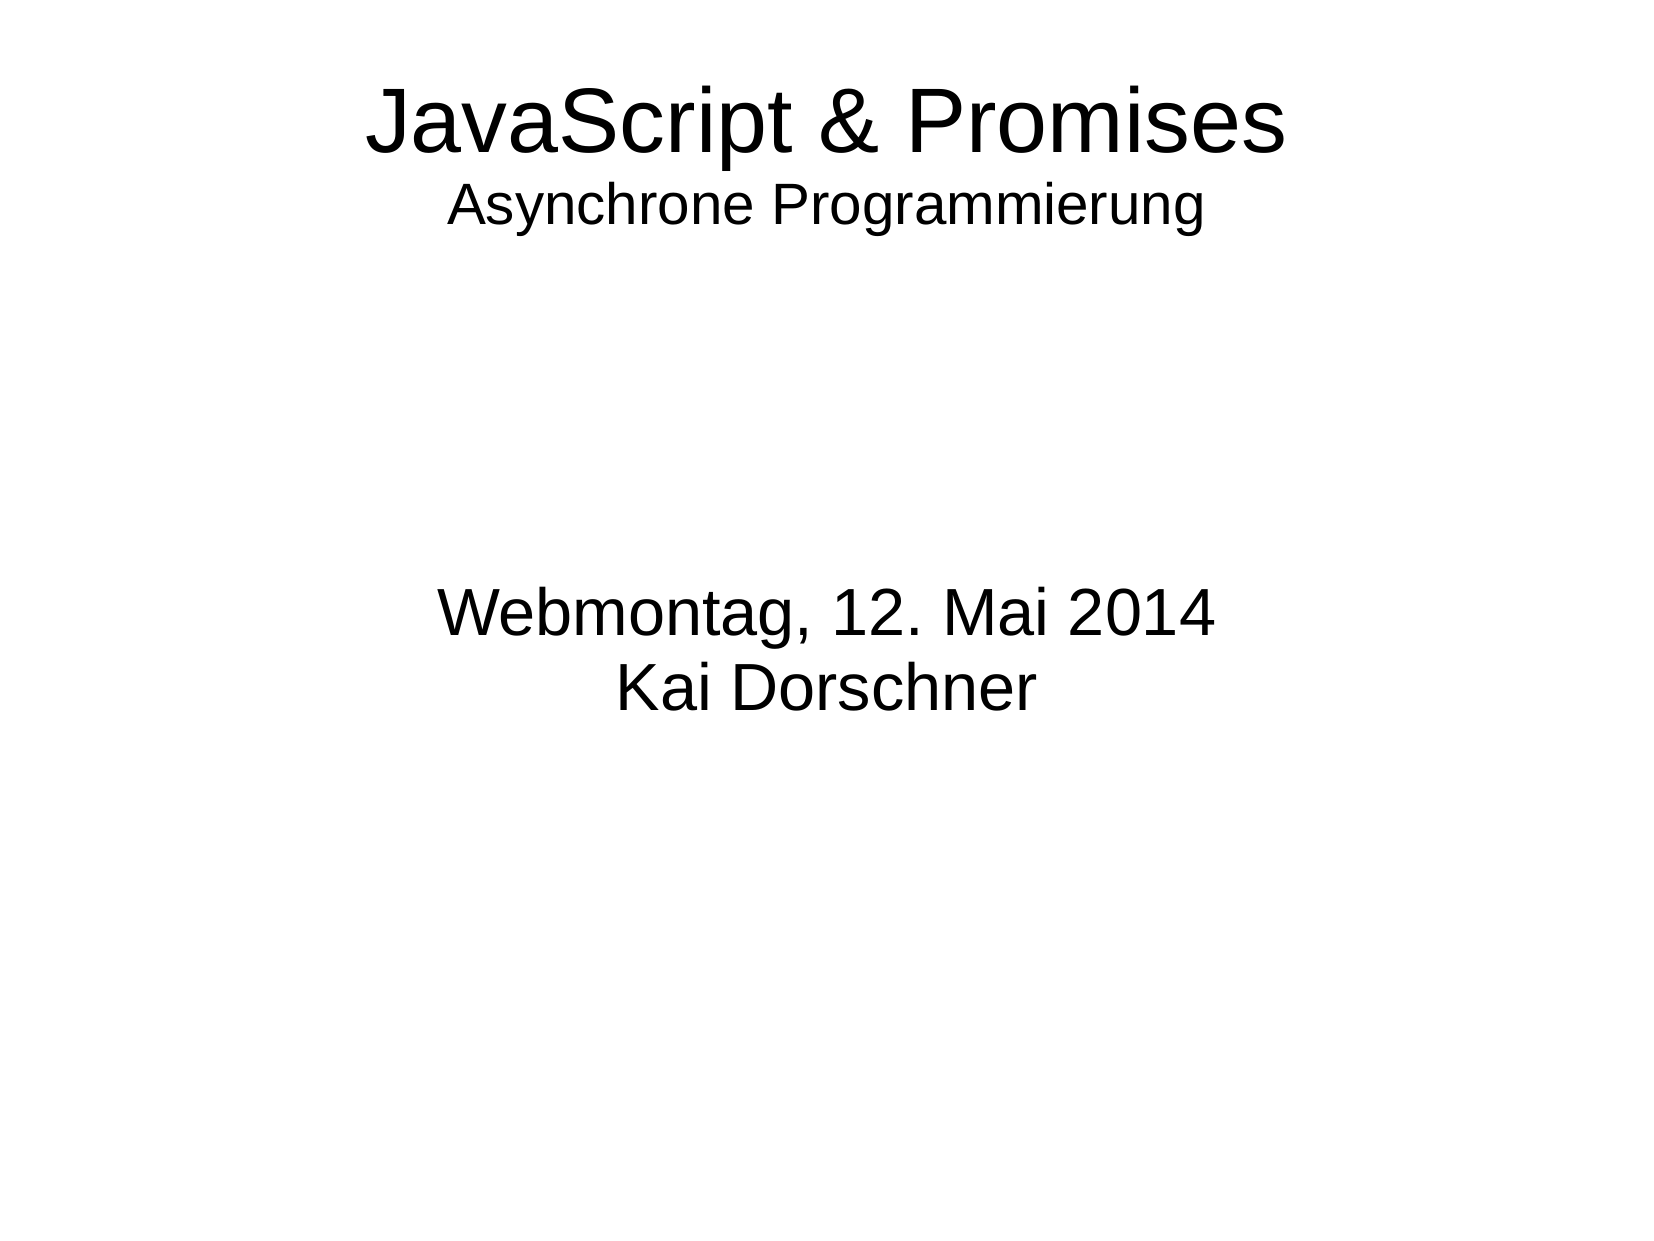

# JavaScript & Promises Asynchrone Programmierung
Webmontag, 12. Mai 2014
Kai Dorschner